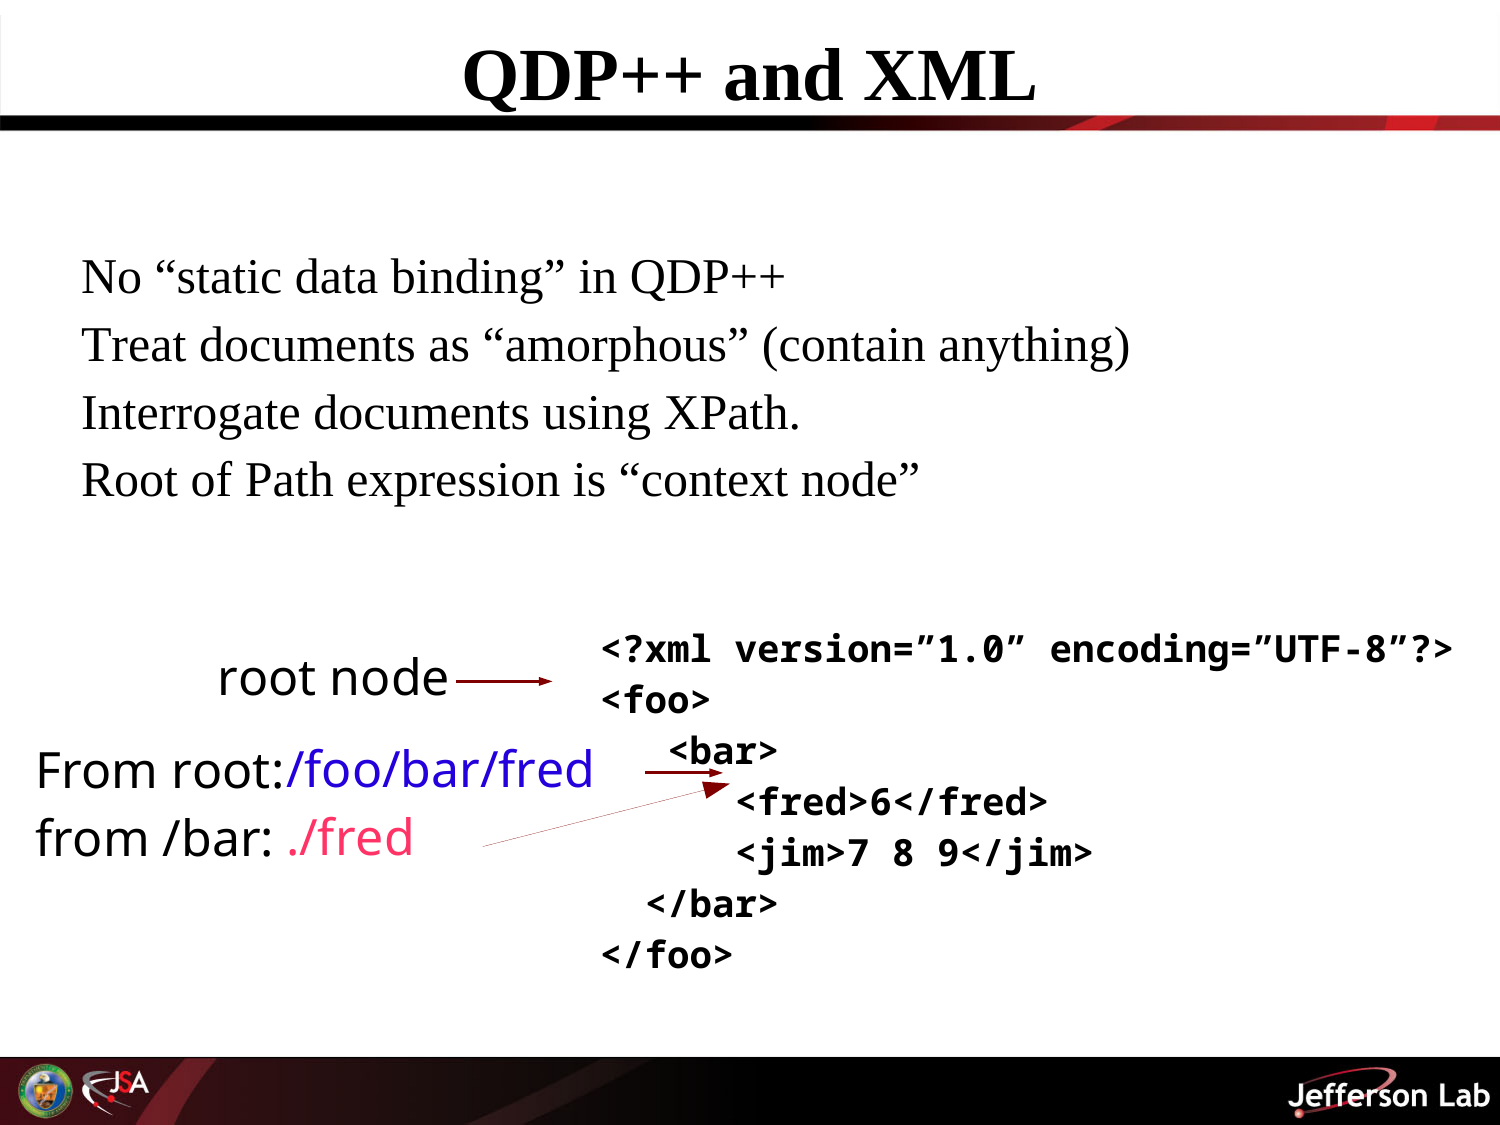

# QDP++ and XML
No “static data binding” in QDP++
Treat documents as “amorphous” (contain anything)
Interrogate documents using XPath.
Root of Path expression is “context node”
<?xml version=”1.0” encoding=”UTF-8”?>
<foo>
 <bar>
 <fred>6</fred>
 <jim>7 8 9</jim>
 </bar>
</foo>
root node
/foo/bar/fred
./fred
From root:
from /bar: